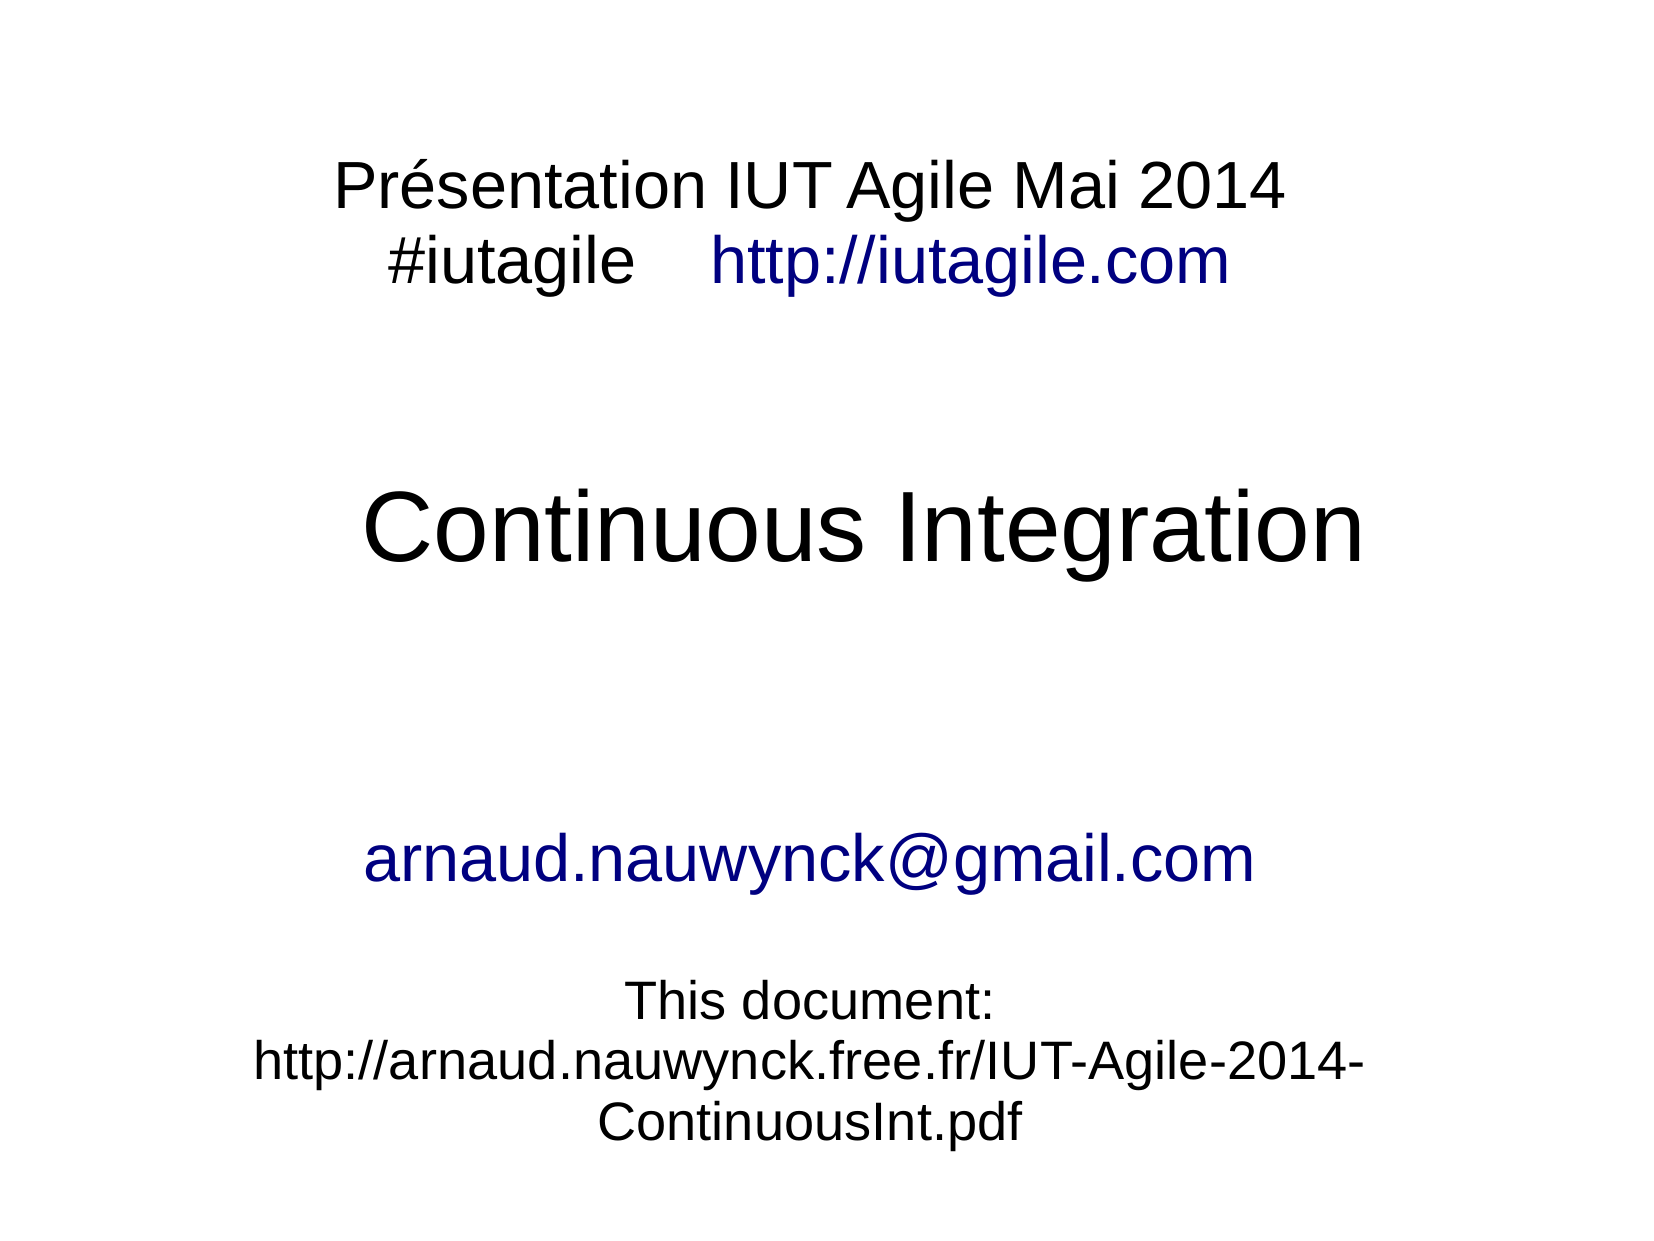

Présentation IUT Agile Mai 2014
#iutagile http://iutagile.com
arnaud.nauwynck@gmail.com
This document:
http://arnaud.nauwynck.free.fr/IUT-Agile-2014-ContinuousInt.pdf
# Continuous Integration